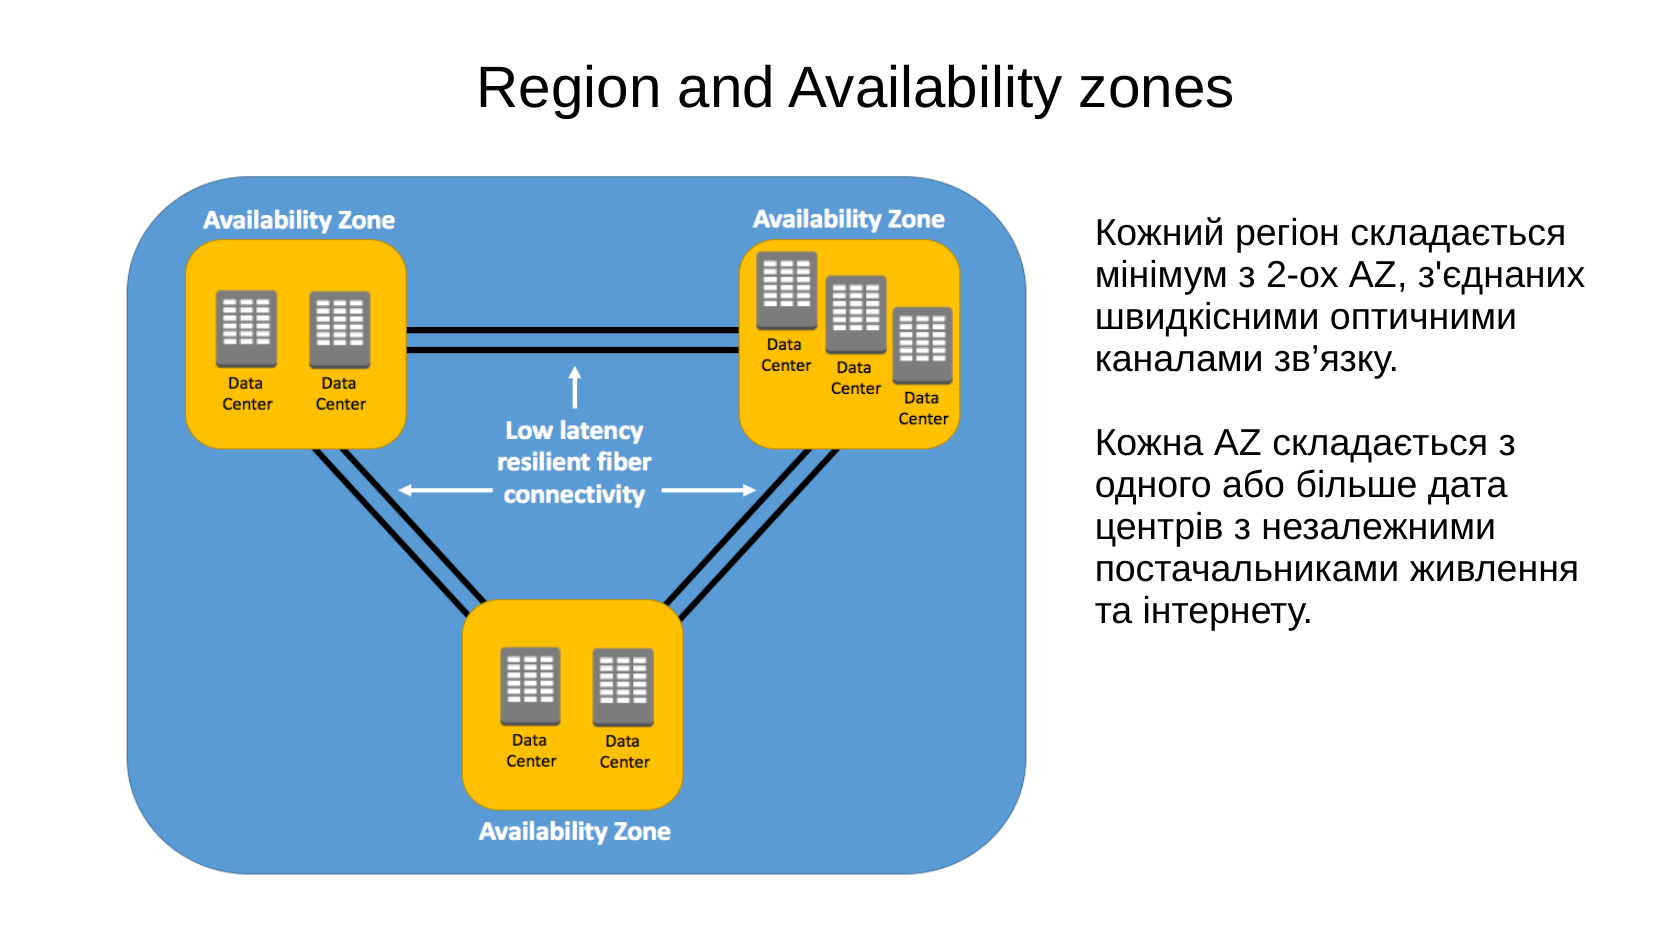

Region and Availability zones
Кожний регіон складається мінімум з 2-ох AZ, з'єднаних швидкісними оптичними каналами зв’язку.
Кожна AZ складається з одного або більше дата центрів з незалежними постачальниками живлення та інтернету.